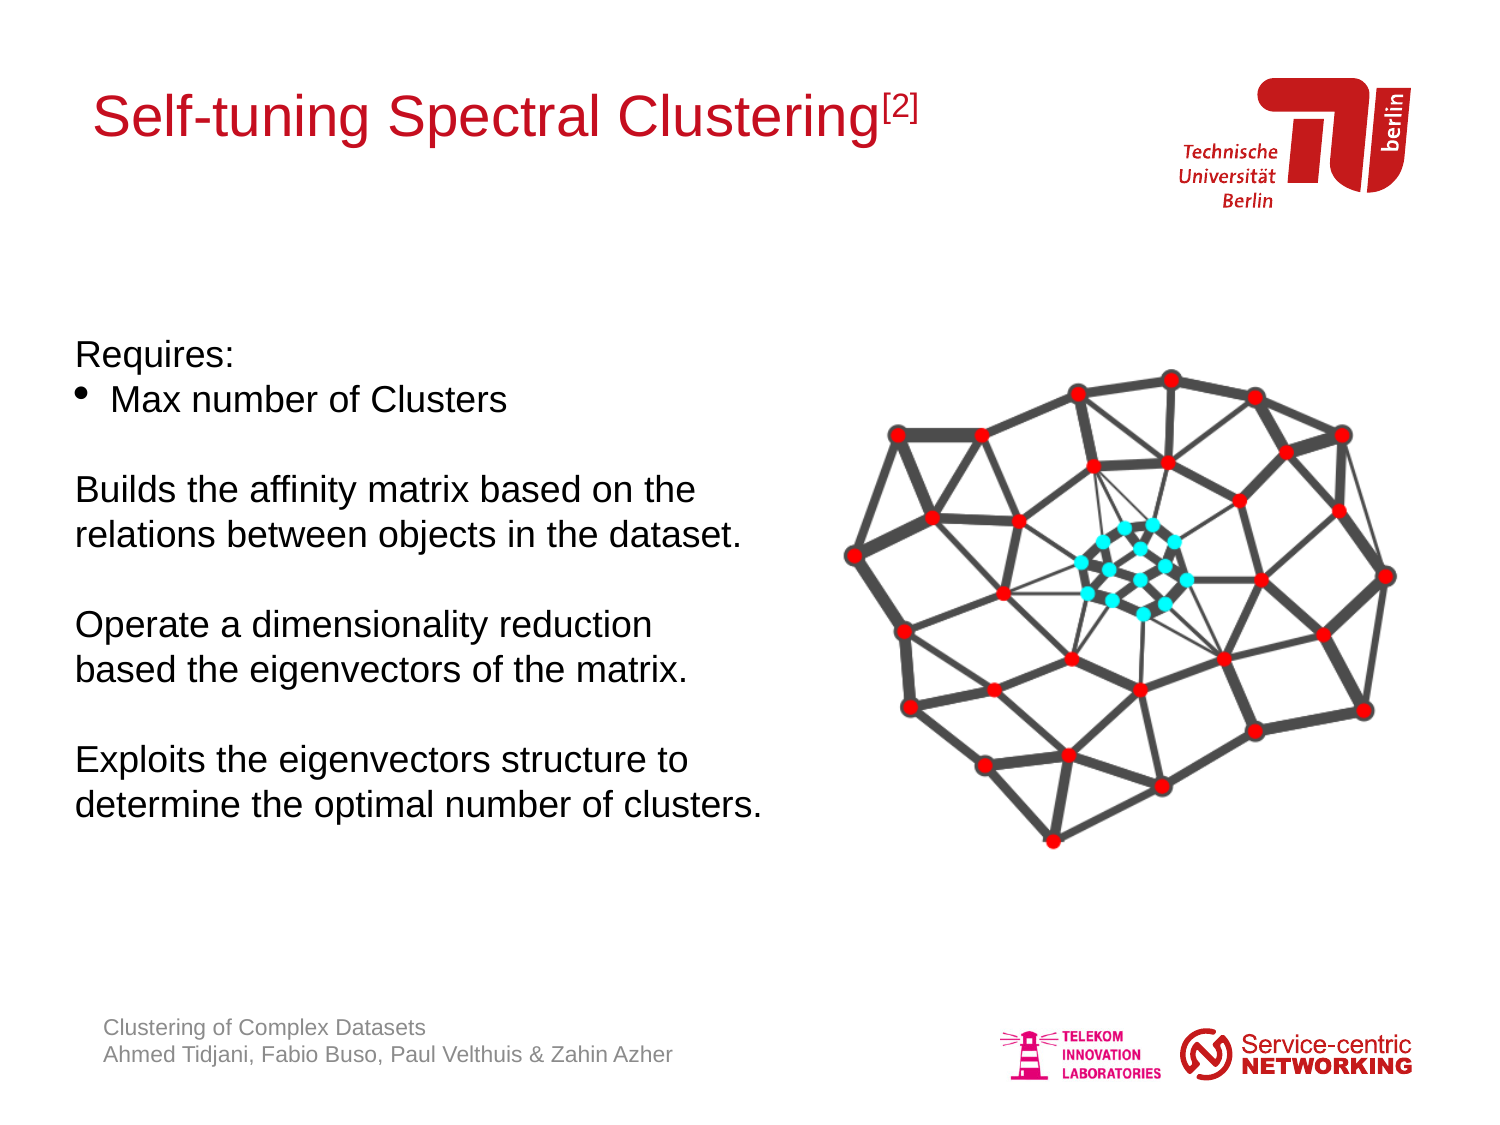

Self-tuning Spectral Clustering[2]
Requires:
Max number of Clusters
Builds the affinity matrix based on the relations between objects in the dataset.
Operate a dimensionality reduction based the eigenvectors of the matrix.
Exploits the eigenvectors structure to determine the optimal number of clusters.
Clustering of Complex Datasets
Ahmed Tidjani, Fabio Buso, Paul Velthuis & Zahin Azher